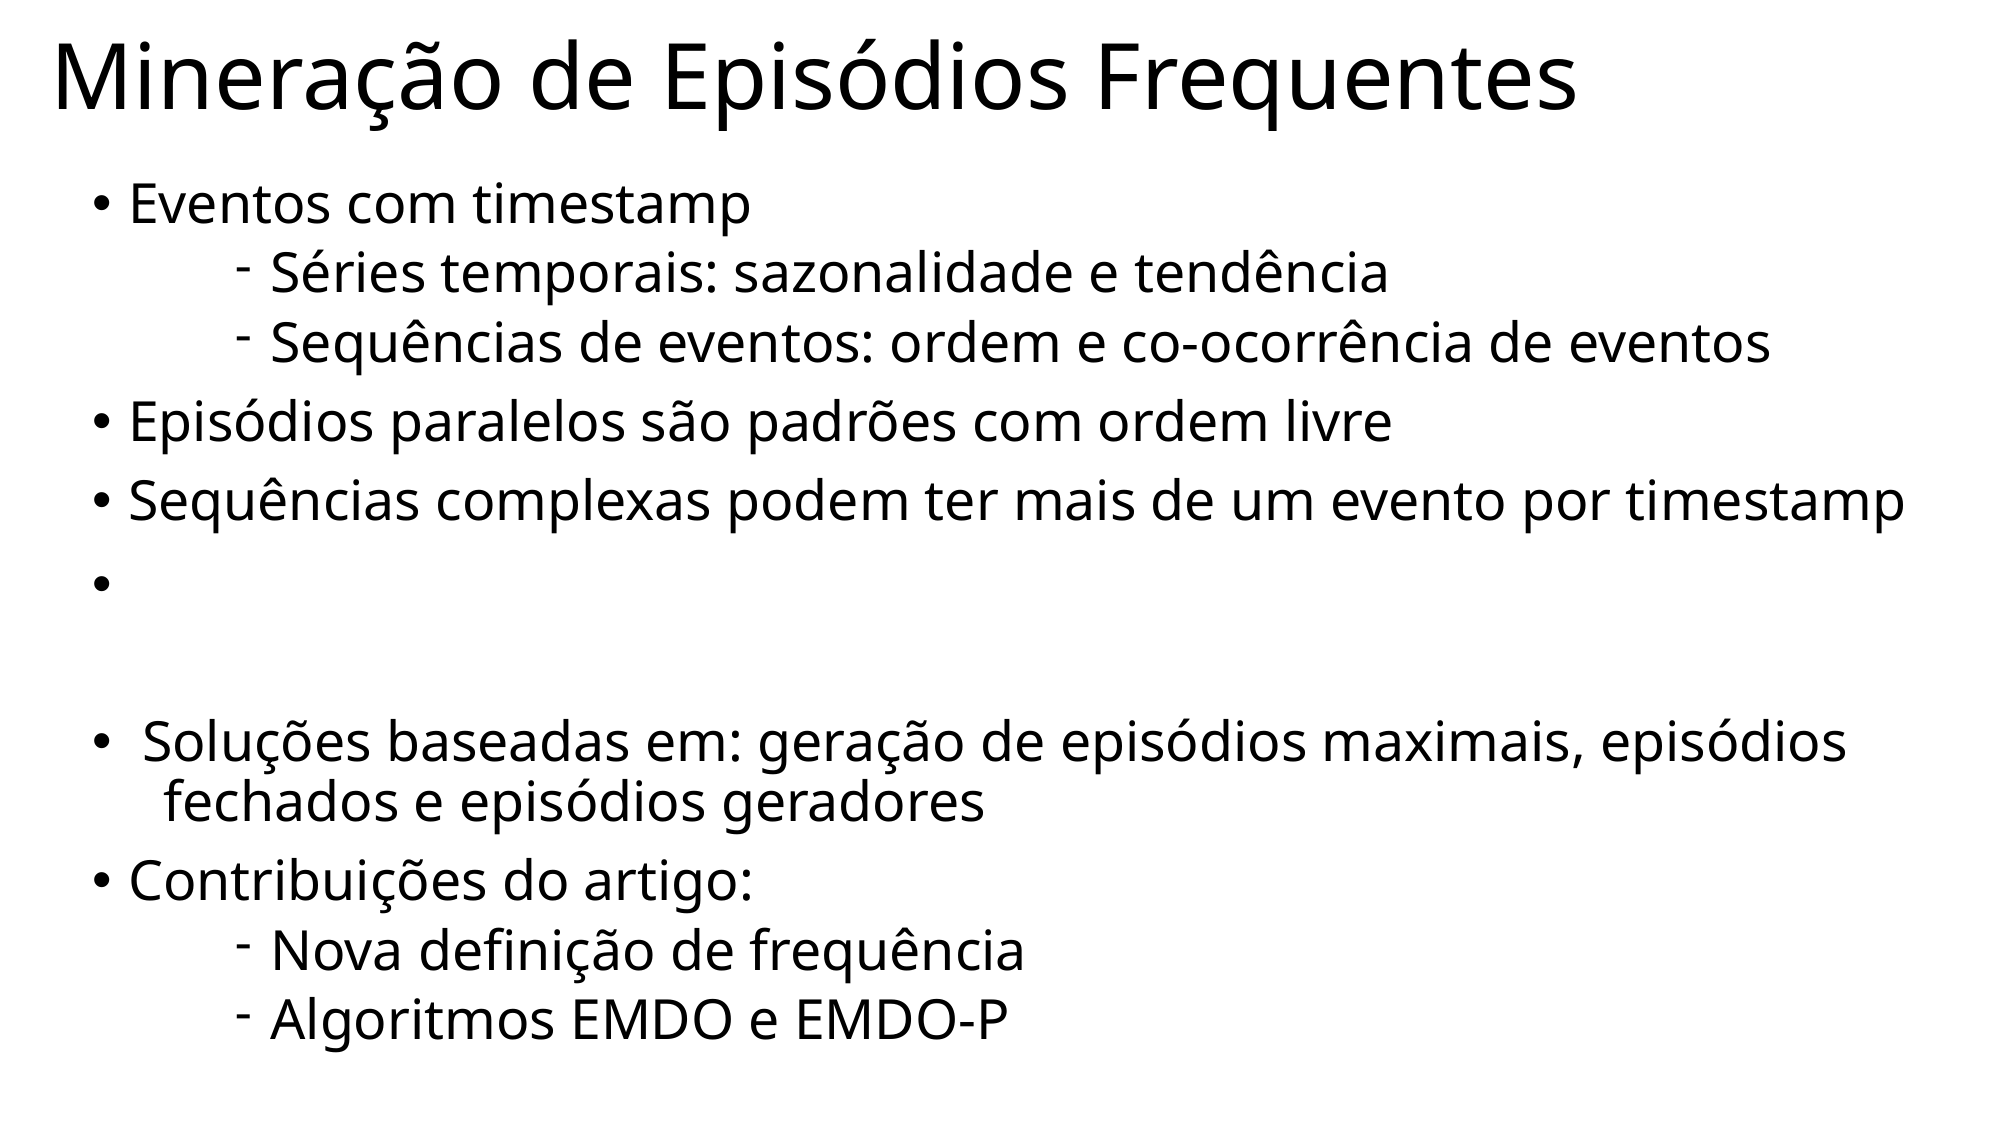

# Mineração de Episódios Frequentes
Eventos com timestamp
Séries temporais: sazonalidade e tendência
Sequências de eventos: ordem e co-ocorrência de eventos
Episódios paralelos são padrões com ordem livre
Sequências complexas podem ter mais de um evento por timestamp
 Soluções baseadas em: geração de episódios maximais, episódios fechados e episódios geradores
Contribuições do artigo:
Nova definição de frequência
Algoritmos EMDO e EMDO-P